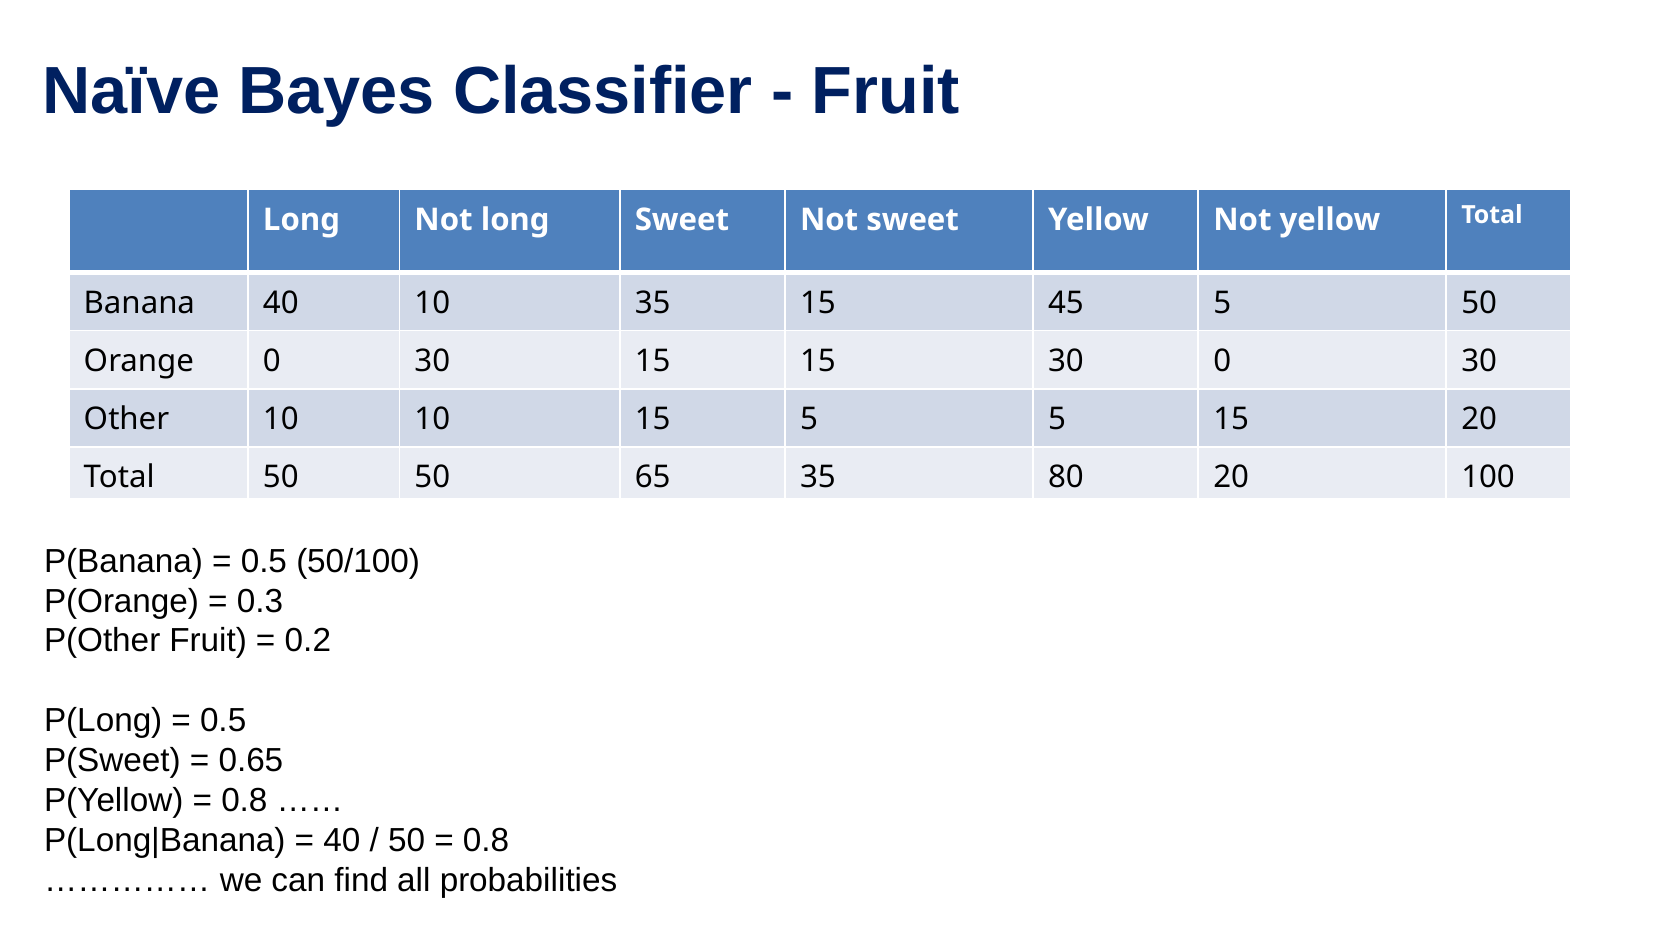

# Naïve Bayes Classifier - Fruit
| | Long | Not long | Sweet | Not sweet | Yellow | Not yellow | Total |
| --- | --- | --- | --- | --- | --- | --- | --- |
| Banana | 40 | 10 | 35 | 15 | 45 | 5 | 50 |
| Orange | 0 | 30 | 15 | 15 | 30 | 0 | 30 |
| Other | 10 | 10 | 15 | 5 | 5 | 15 | 20 |
| Total | 50 | 50 | 65 | 35 | 80 | 20 | 100 |
P(Banana) = 0.5 (50/100)
P(Orange) = 0.3
P(Other Fruit) = 0.2
P(Long) = 0.5
P(Sweet) = 0.65
P(Yellow) = 0.8 ……
P(Long|Banana) = 40 / 50 = 0.8
…………… we can find all probabilities